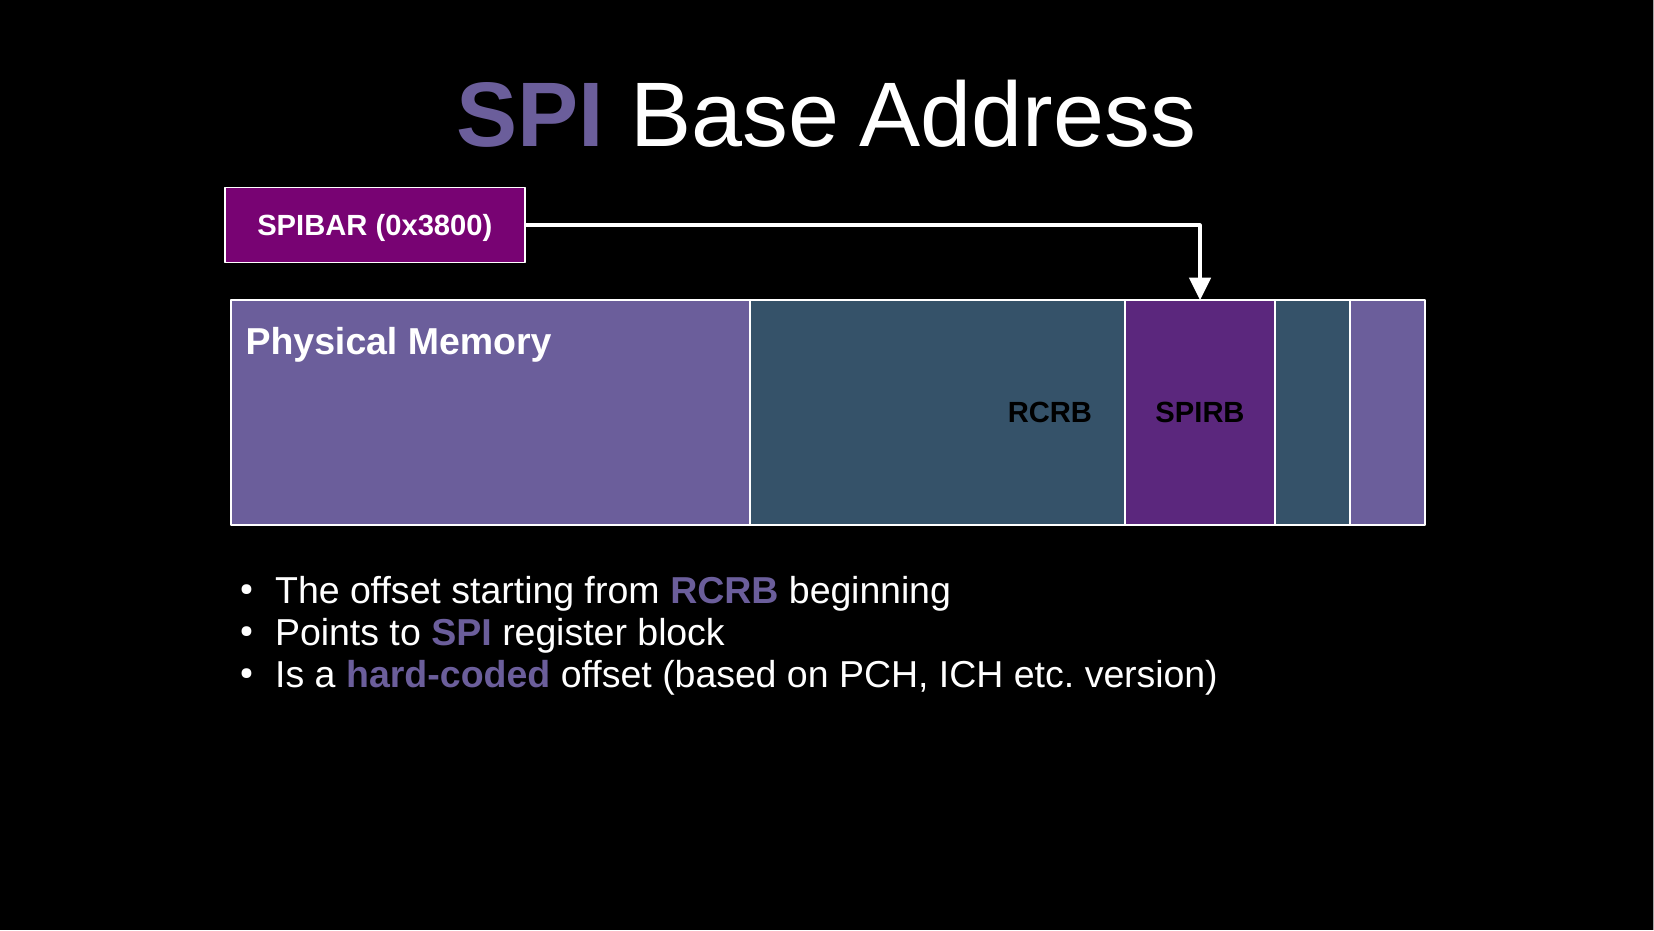

# SPI Base Address
SPIBAR (0x3800)
RCRB
SPIRB
Physical Memory
The offset starting from RCRB beginning
Points to SPI register block
Is a hard-coded offset (based on PCH, ICH etc. version)